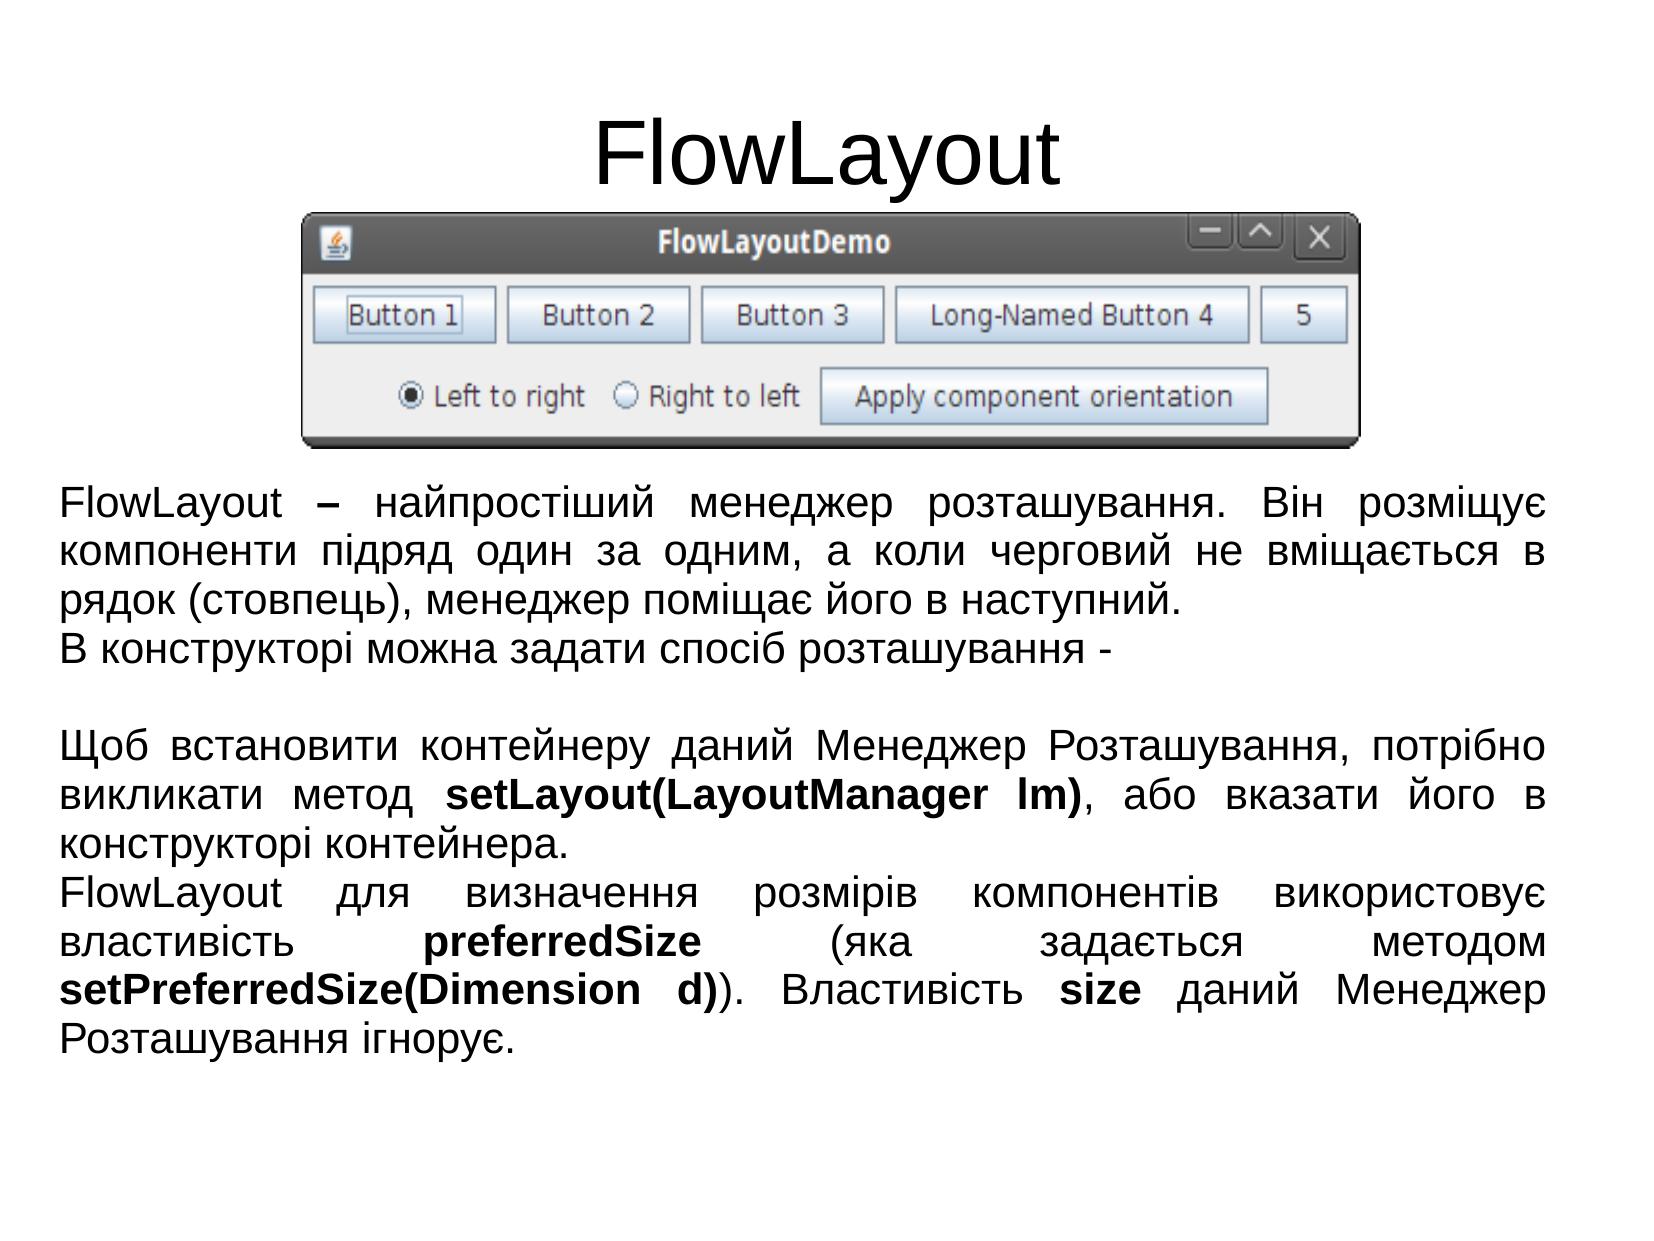

# FlowLayout
FlowLayout – найпростіший менеджер розташування. Він розміщує компоненти підряд один за одним, а коли черговий не вміщається в рядок (стовпець), менеджер поміщає його в наступний.
В конструкторі можна задати спосіб розташування -
Щоб встановити контейнеру даний Менеджер Розташування, потрібно викликати метод 	setLayout(LayoutManager lm), або вказати його в конструкторі контейнера.
FlowLayout для визначення розмірів компонентів використовує властивість preferredSize (яка задається методом setPreferredSize(Dimension d)). Властивість size даний Менеджер Розташування ігнорує.